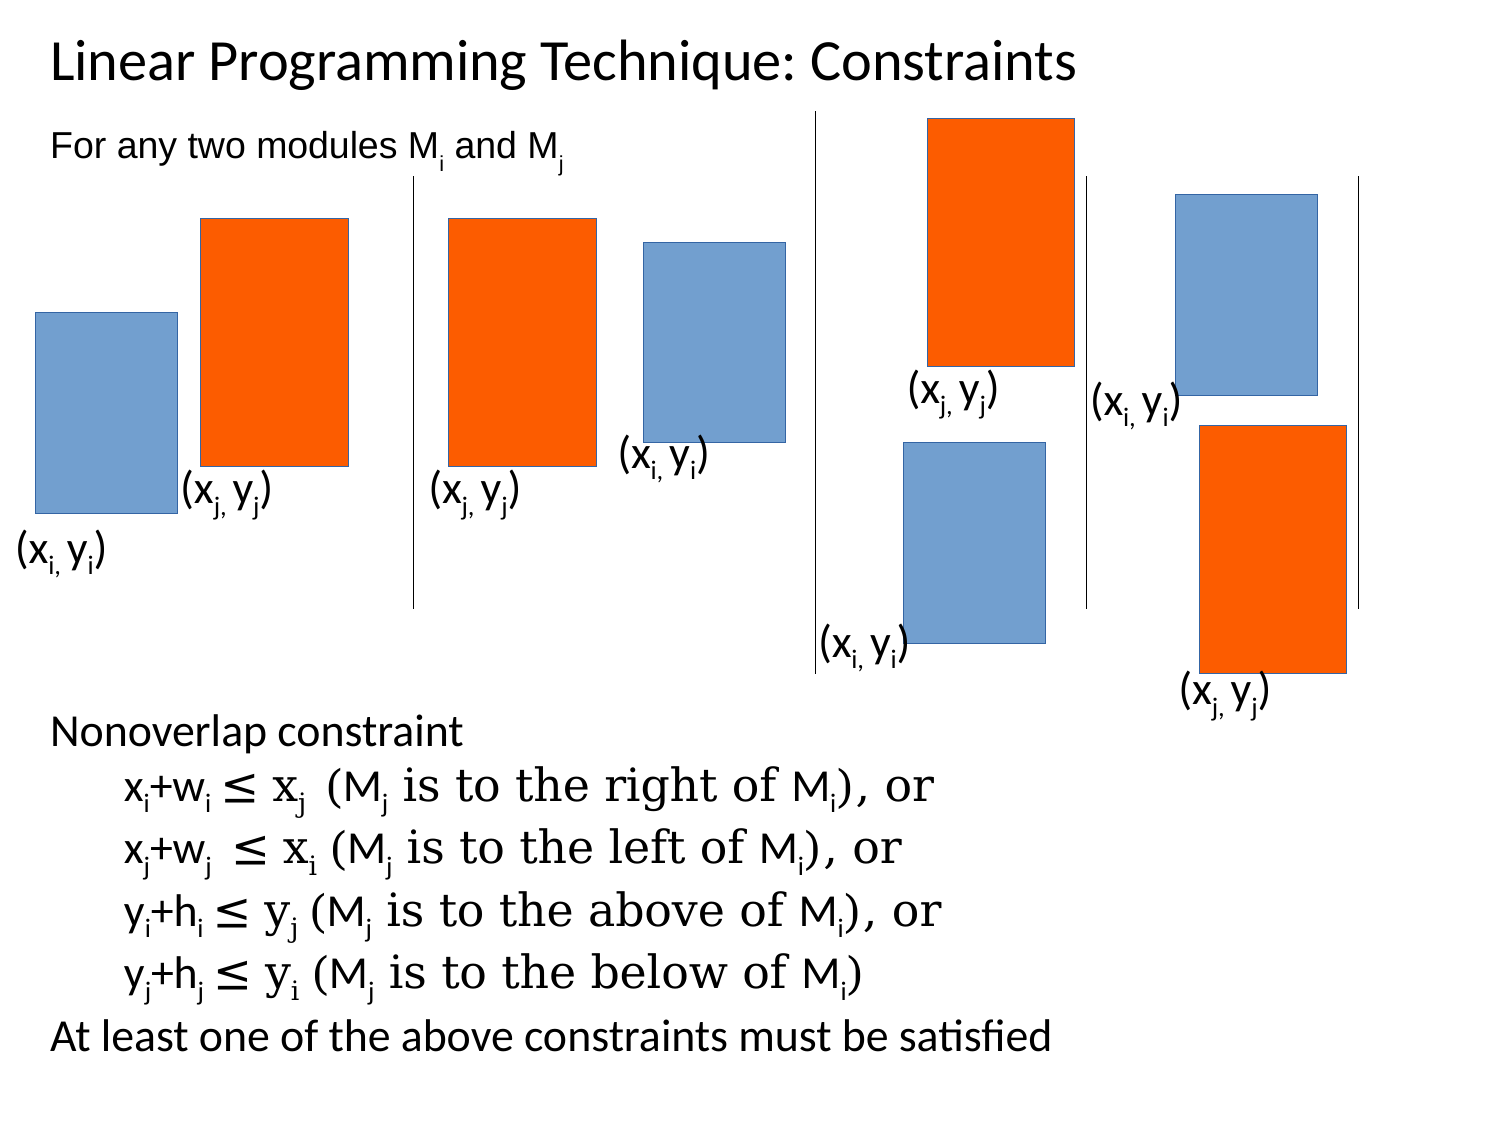

Linear Programming Technique: Constraints
(xj, yj)
(xi, yi)
(xi, yi)
(xj, yj)
(xj, yj)
(xi, yi)
(xi, yi)
(xj, yj)
For any two modules Mi and Mj
Nonoverlap constraint
	xi+wi ≤ xj (Mj is to the right of Mi), or
	xj+wj ≤ xi (Mj is to the left of Mi), or
	yi+hi ≤ yj (Mj is to the above of Mi), or
	yj+hj ≤ yi (Mj is to the below of Mi)
At least one of the above constraints must be satisfied